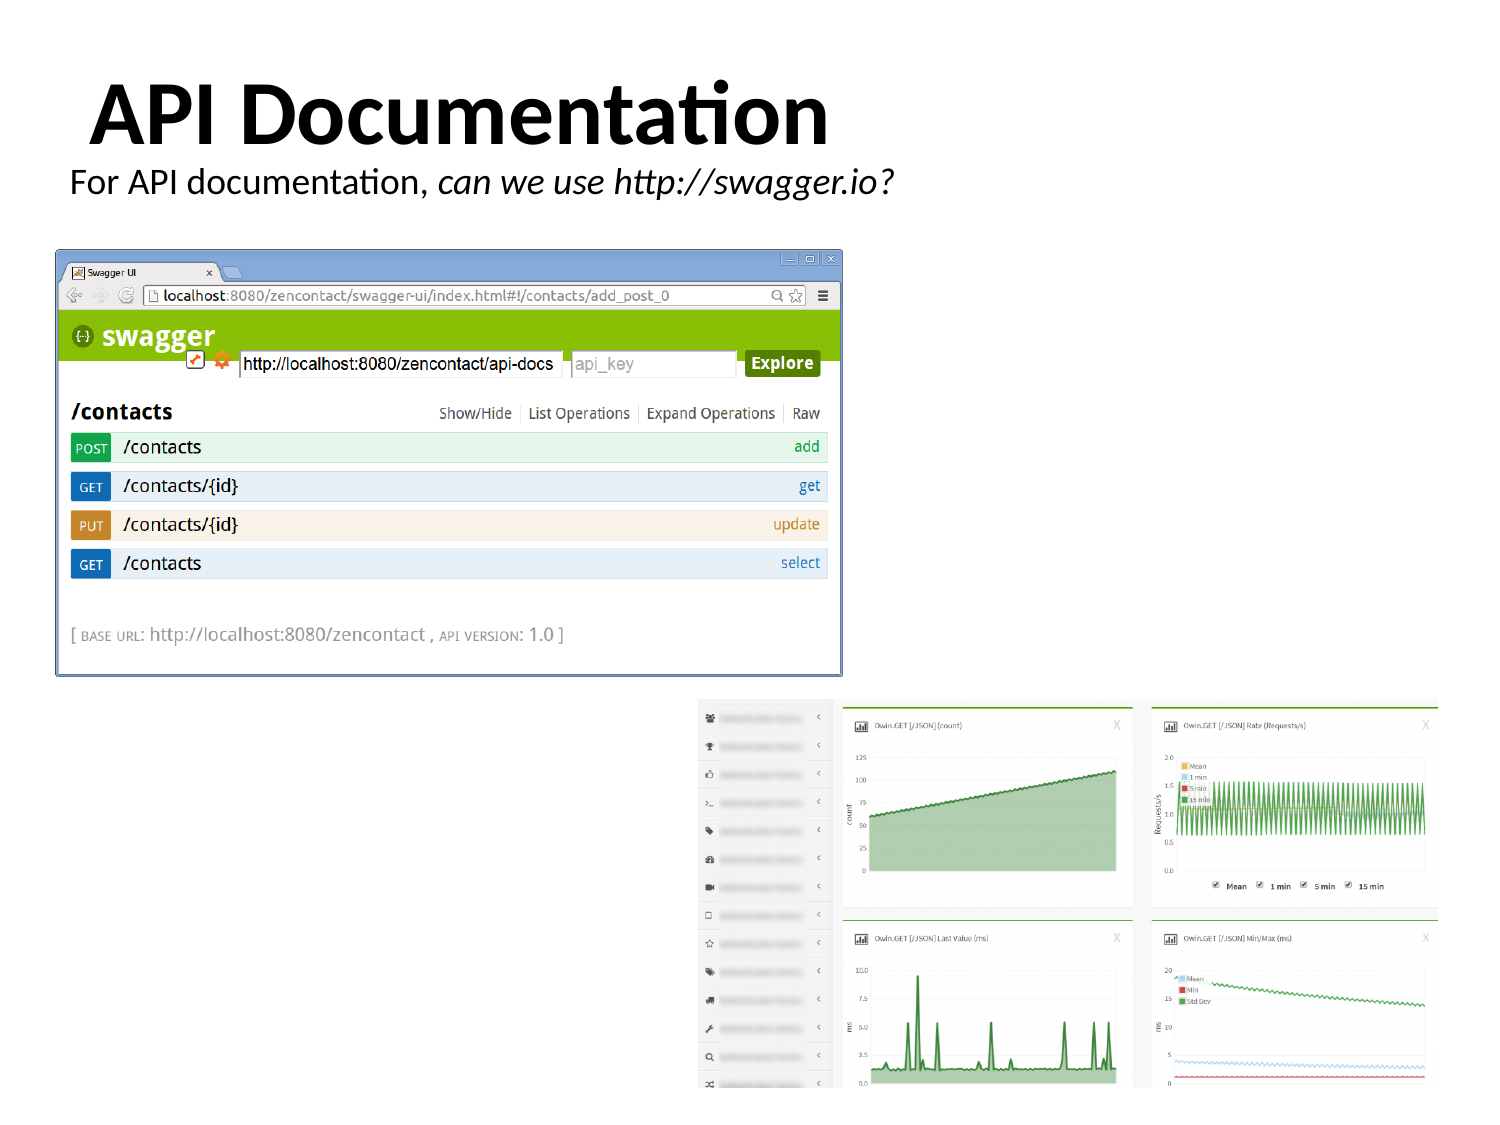

# API Documentation
For API documentation, can we use http://swagger.io?